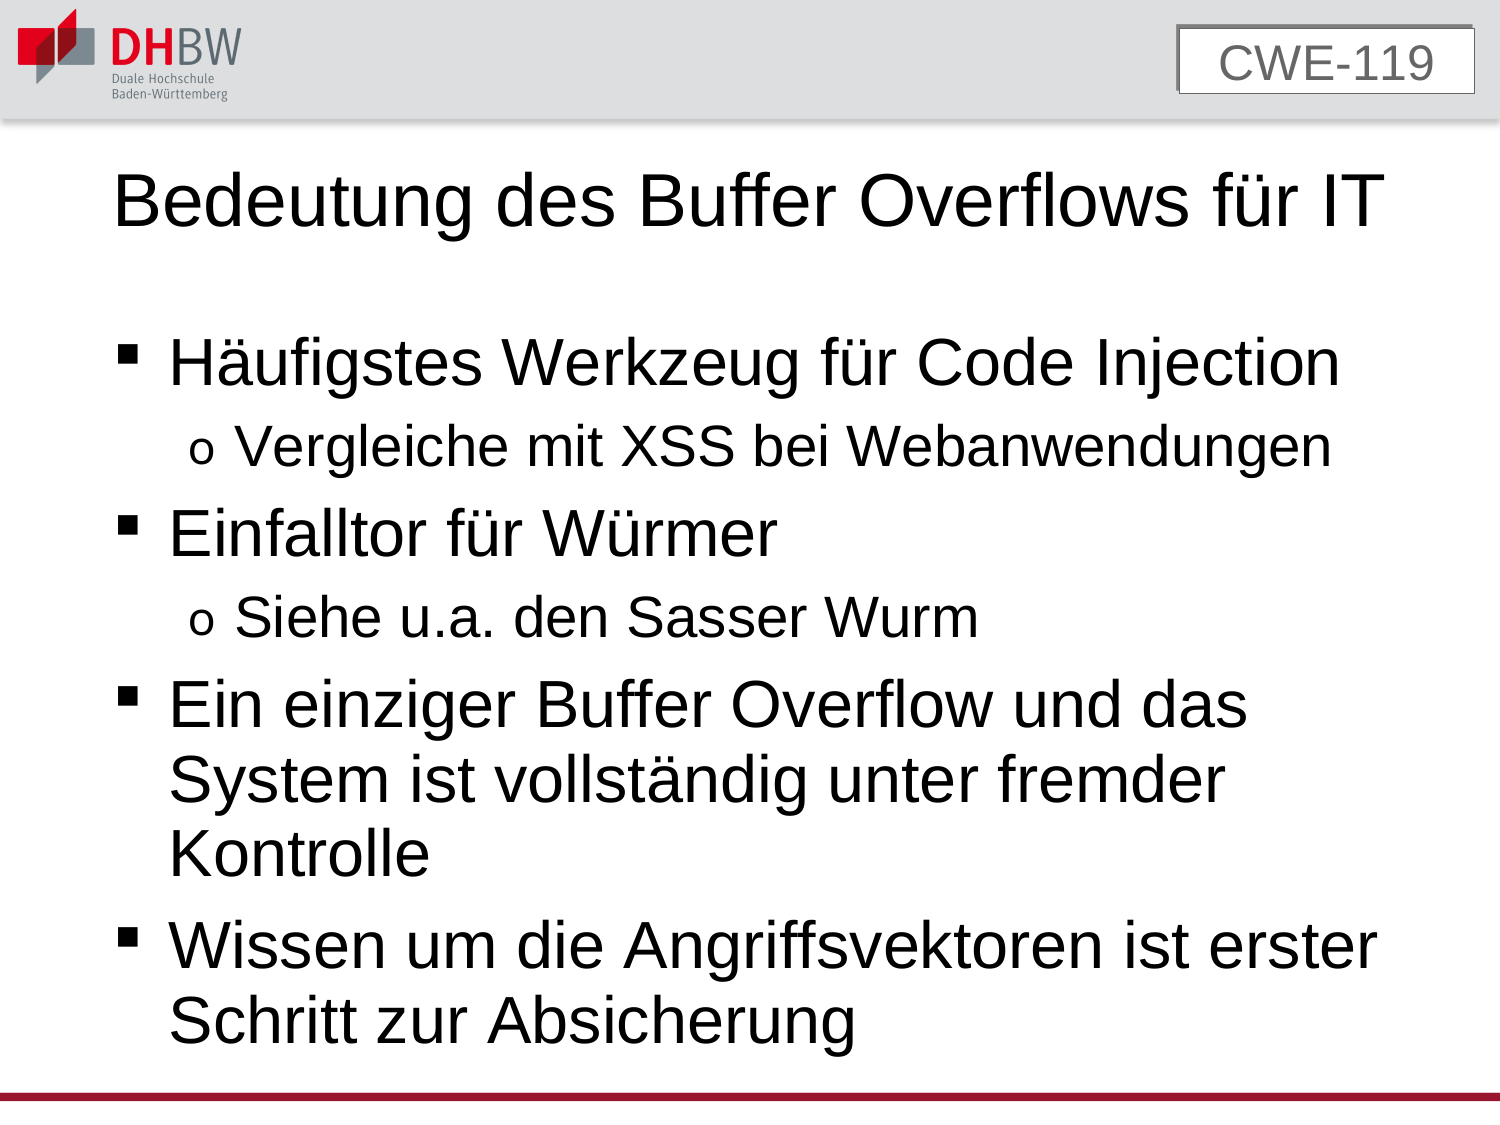

CWE-119
# Bedeutung des Buffer Overflows für IT
Häufigstes Werkzeug für Code Injection
Vergleiche mit XSS bei Webanwendungen
Einfalltor für Würmer
Siehe u.a. den Sasser Wurm
Ein einziger Buffer Overflow und das System ist vollständig unter fremder Kontrolle
Wissen um die Angriffsvektoren ist erster Schritt zur Absicherung